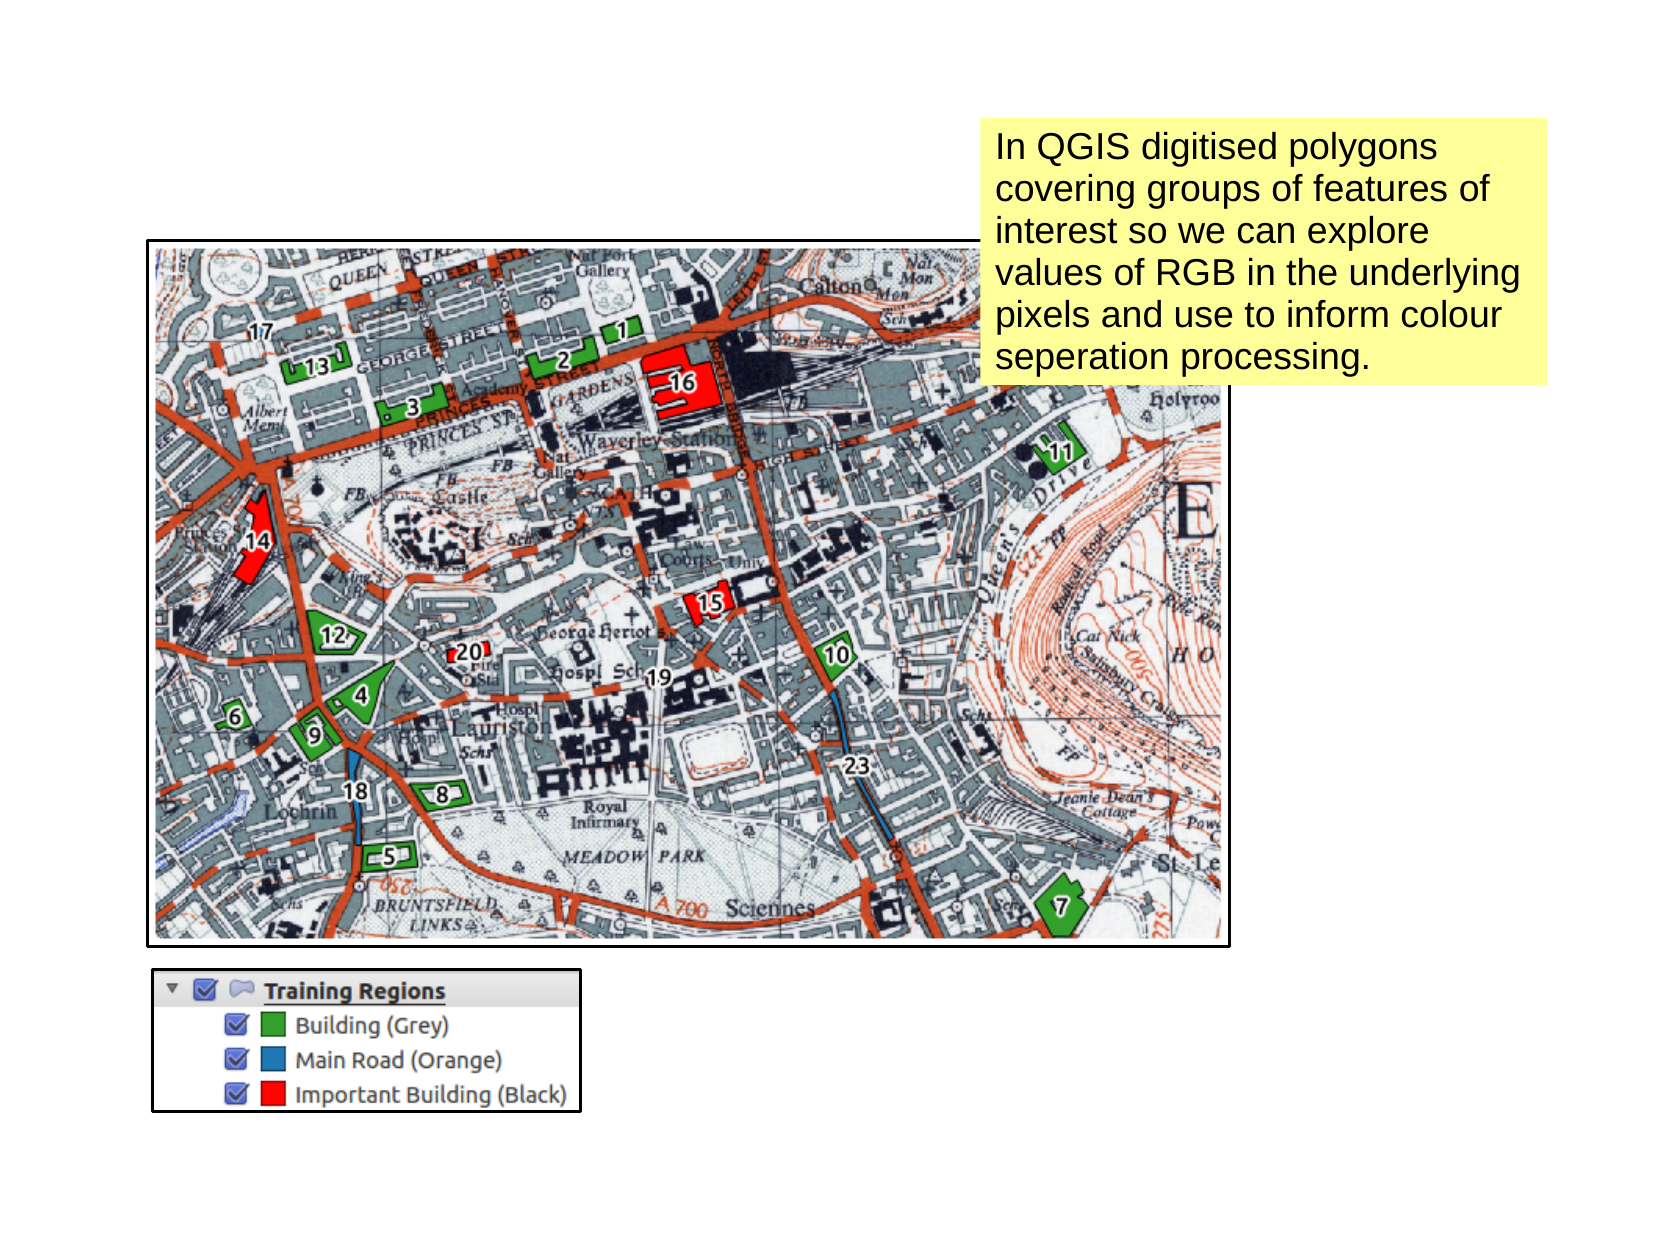

In QGIS digitised polygons covering groups of features of interest so we can explore values of RGB in the underlying pixels and use to inform colour seperation processing.